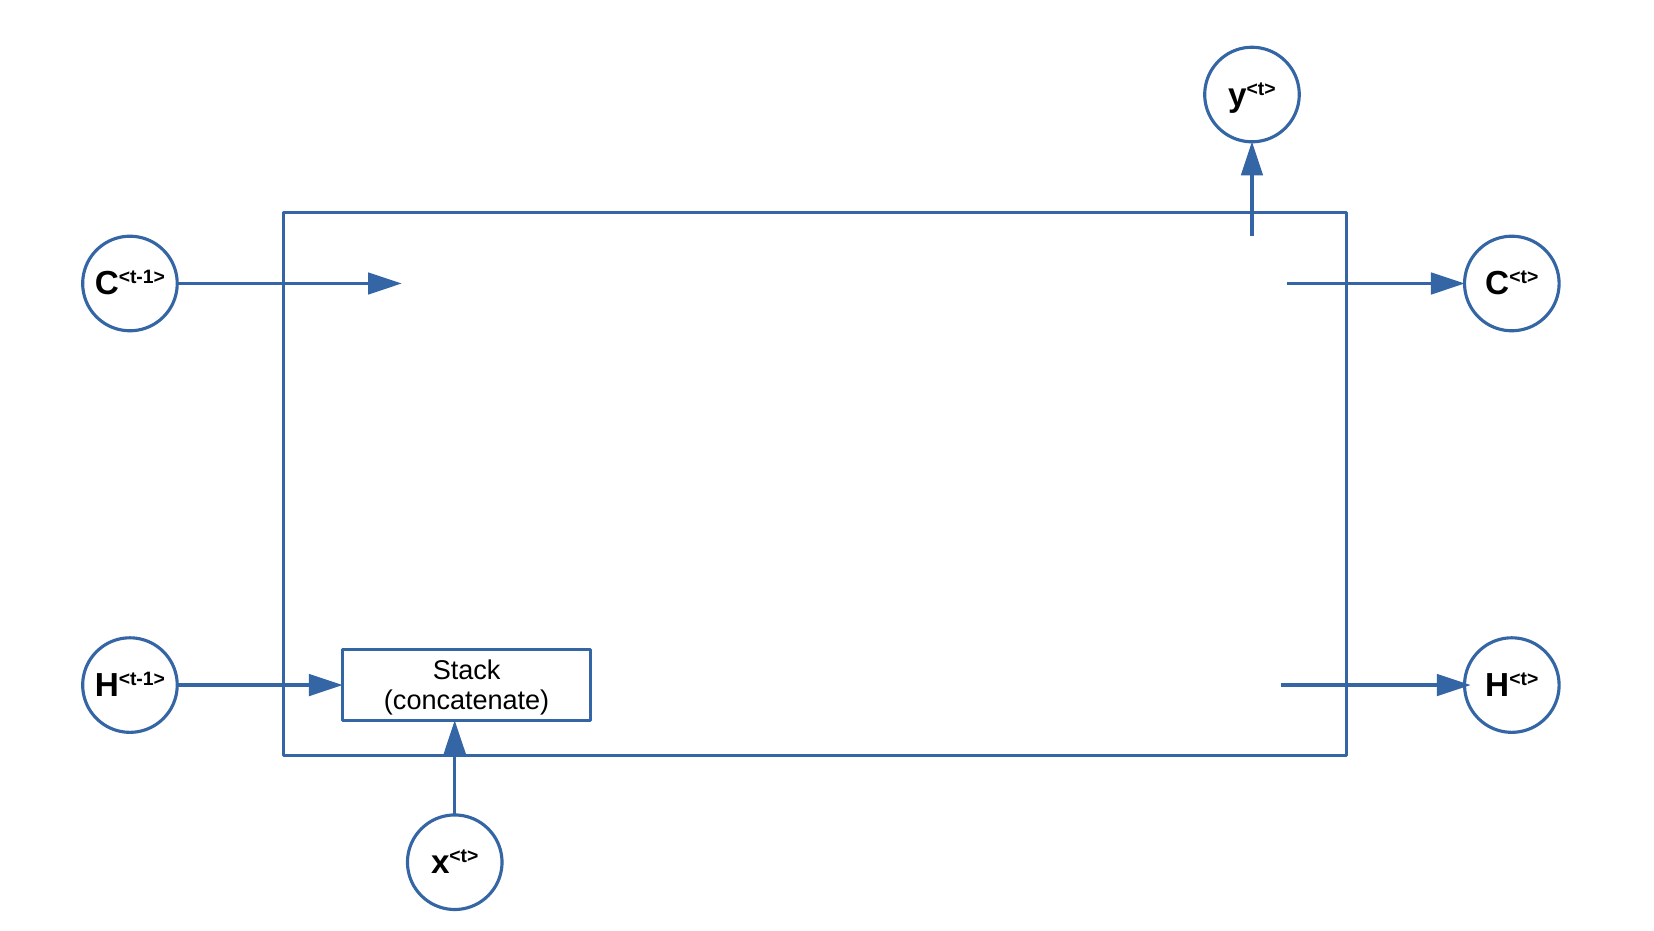

y<t>
C<t-1>
C<t>
H<t-1>
H<t>
Stack
(concatenate)
x<t>